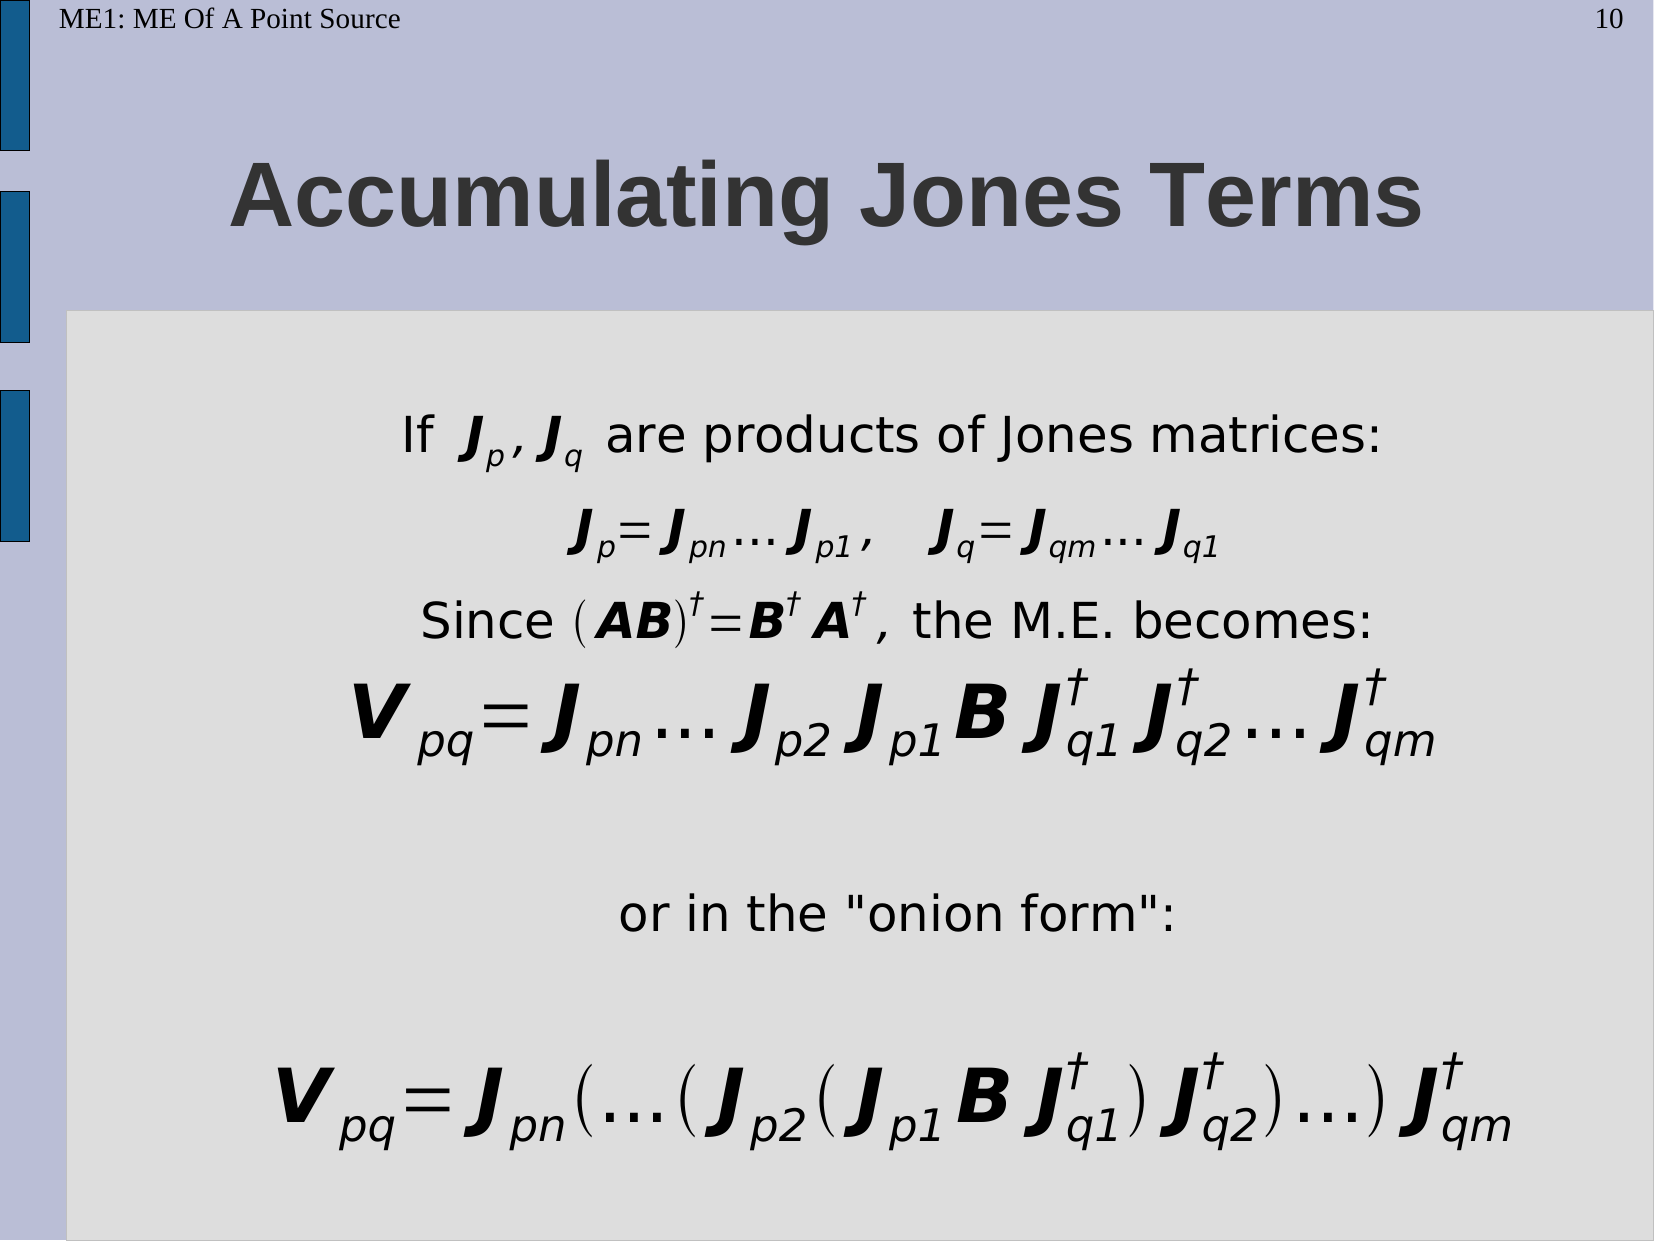

ME1: ME Of A Point Source
10
# Accumulating Jones Terms